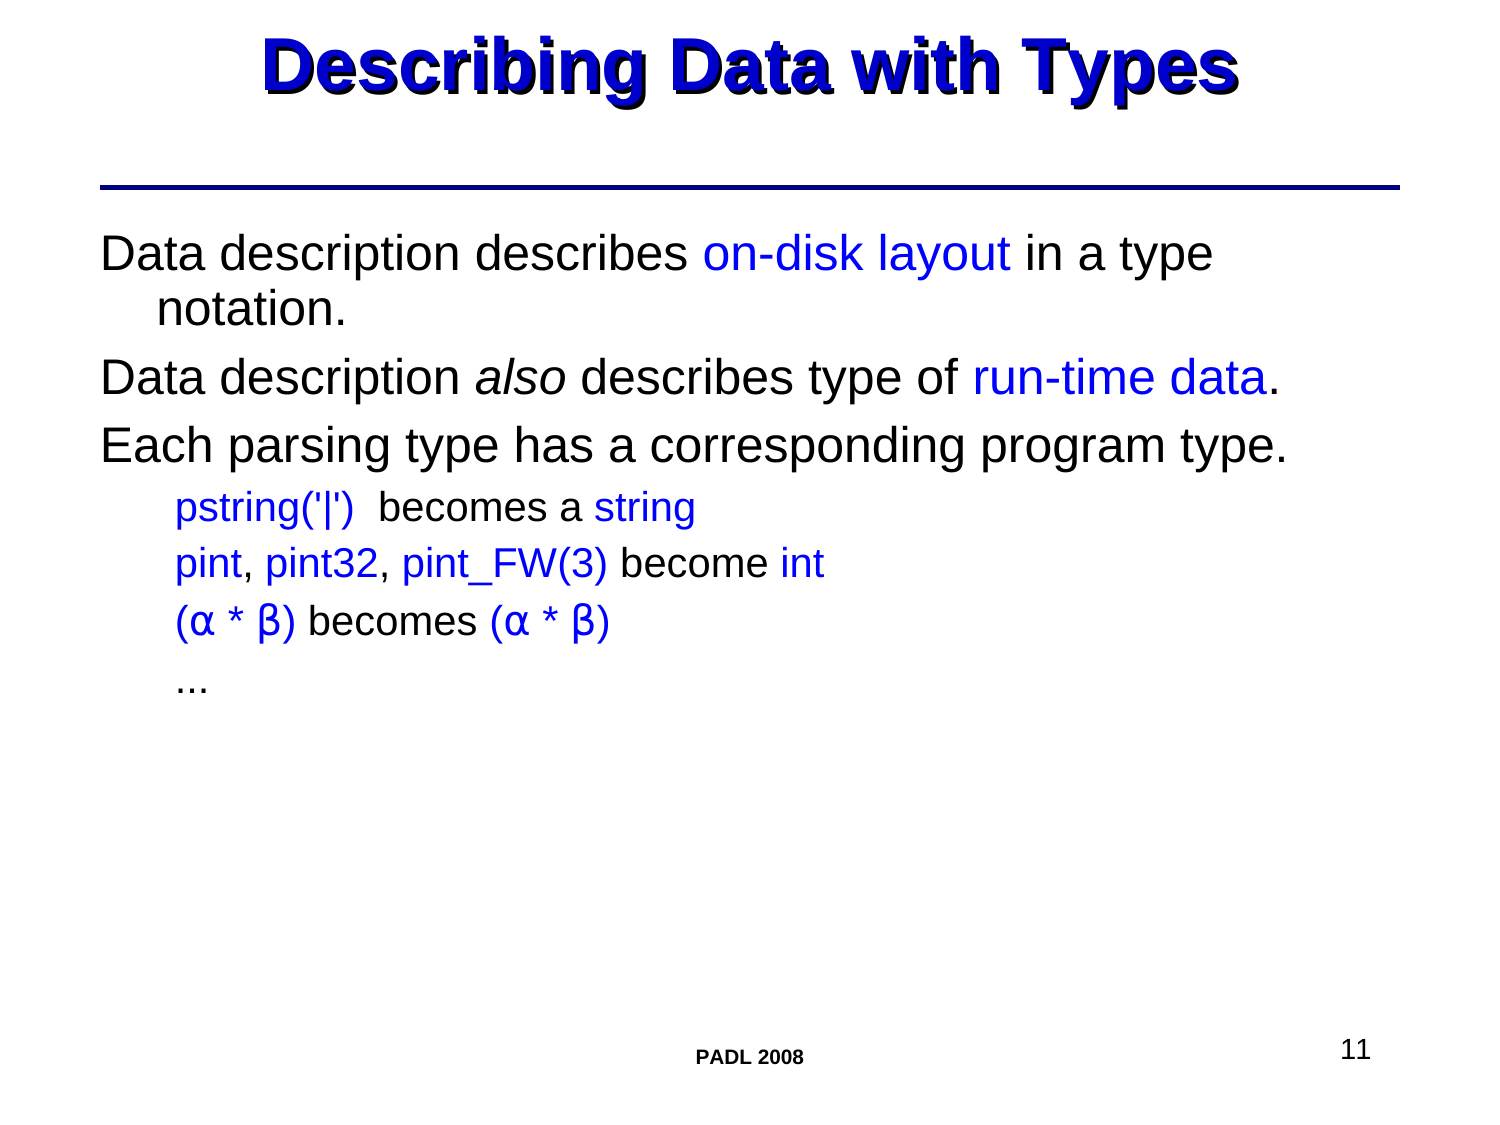

# Describing Data with Types
Data description describes on-disk layout in a type notation.
Data description also describes type of run-time data.
Each parsing type has a corresponding program type.
pstring('|') becomes a string
pint, pint32, pint_FW(3) become int
(α * β) becomes (α * β)
...
11